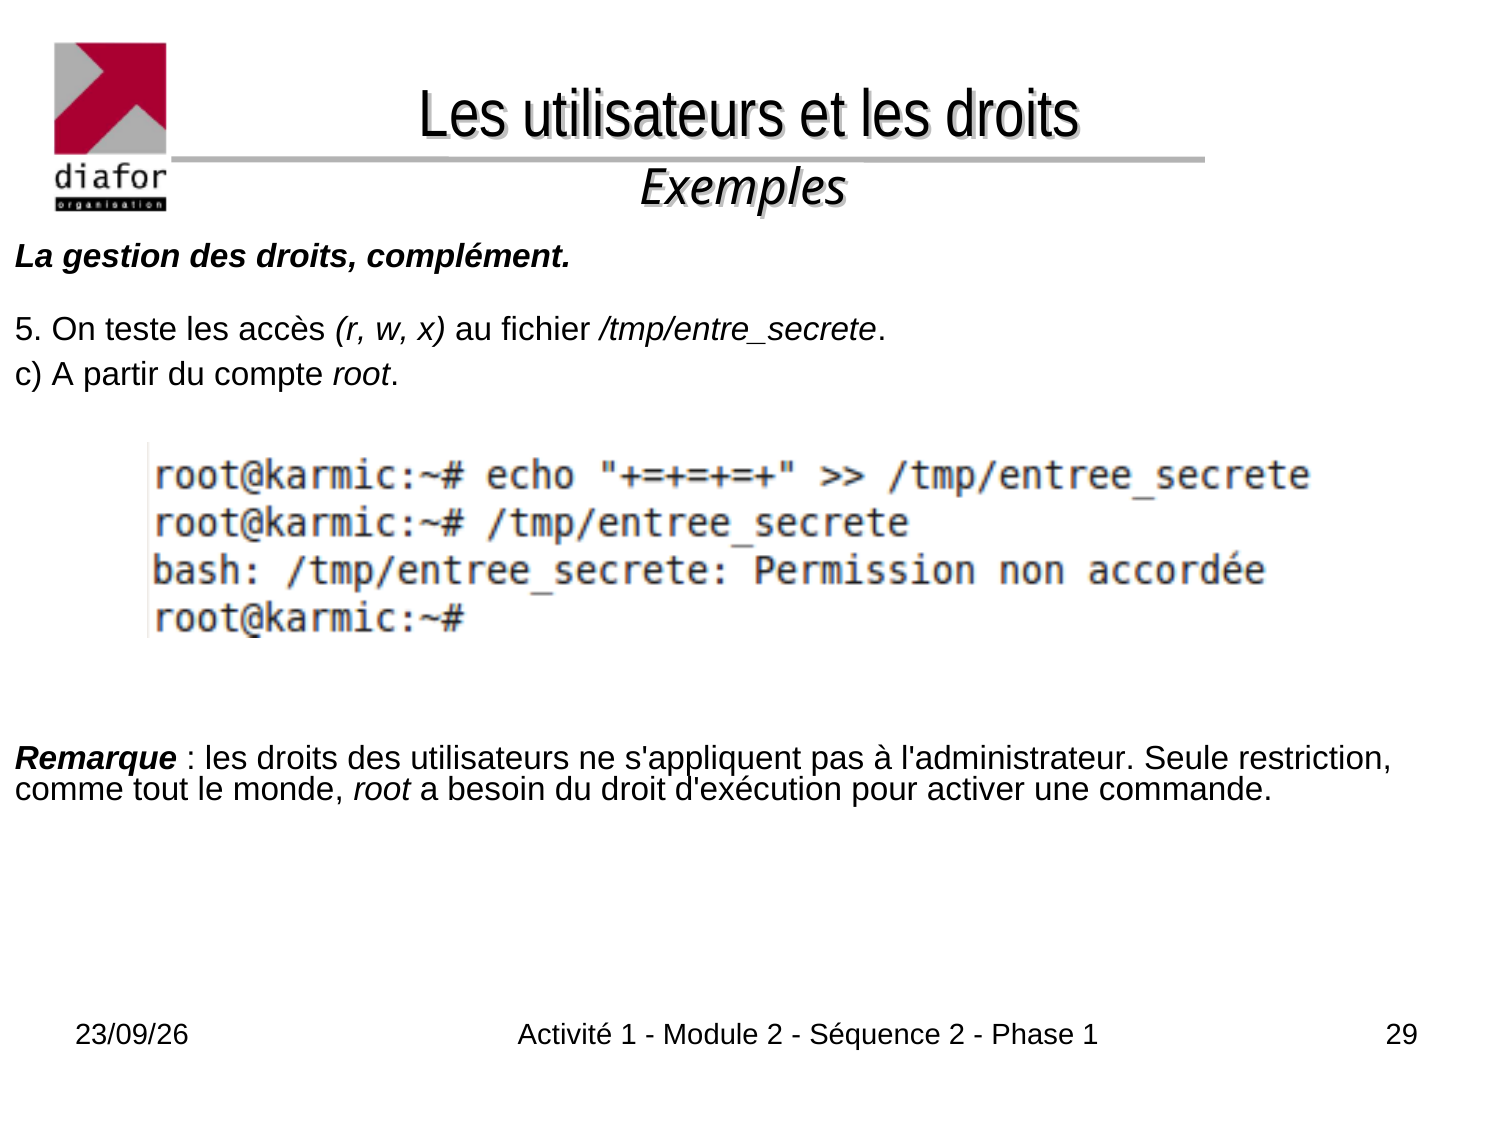

# Les utilisateurs et les droits Exemples
La gestion des droits, complément.
5. On teste les accès (r, w, x) au fichier /tmp/entre_secrete.
c) A partir du compte root.
Remarque : les droits des utilisateurs ne s'appliquent pas à l'administrateur. Seule restriction,
comme tout le monde, root a besoin du droit d'exécution pour activer une commande.
Activité 1 - Module 2 - Séquence 2 - Phase 1
29